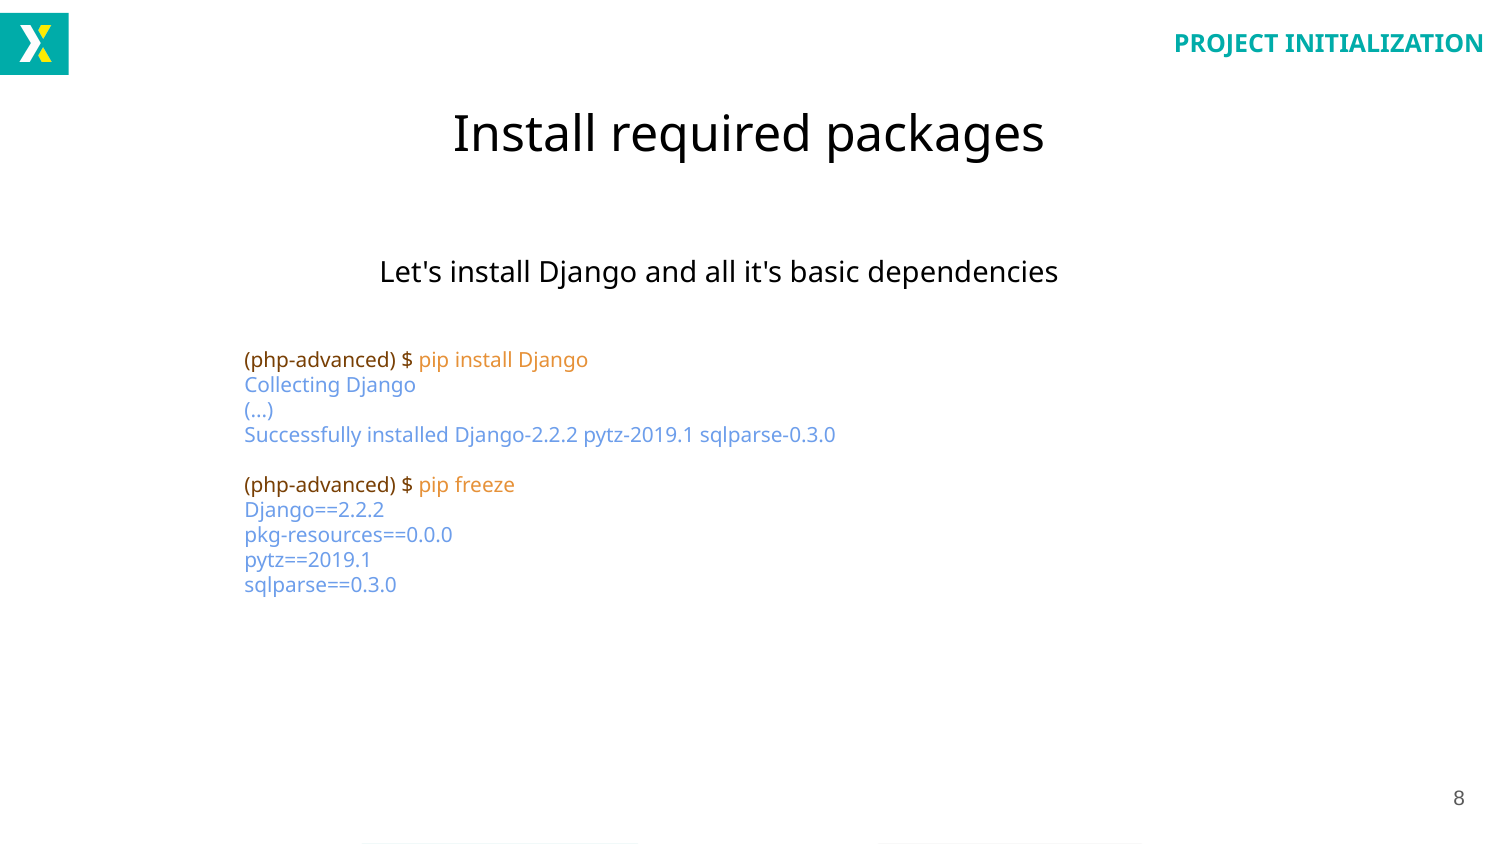

Install required packages
Let's install Django and all it's basic dependencies
(php-advanced) $ pip install Django
Collecting Django
(...)
Successfully installed Django-2.2.2 pytz-2019.1 sqlparse-0.3.0
(php-advanced) $ pip freeze
Django==2.2.2
pkg-resources==0.0.0
pytz==2019.1
sqlparse==0.3.0